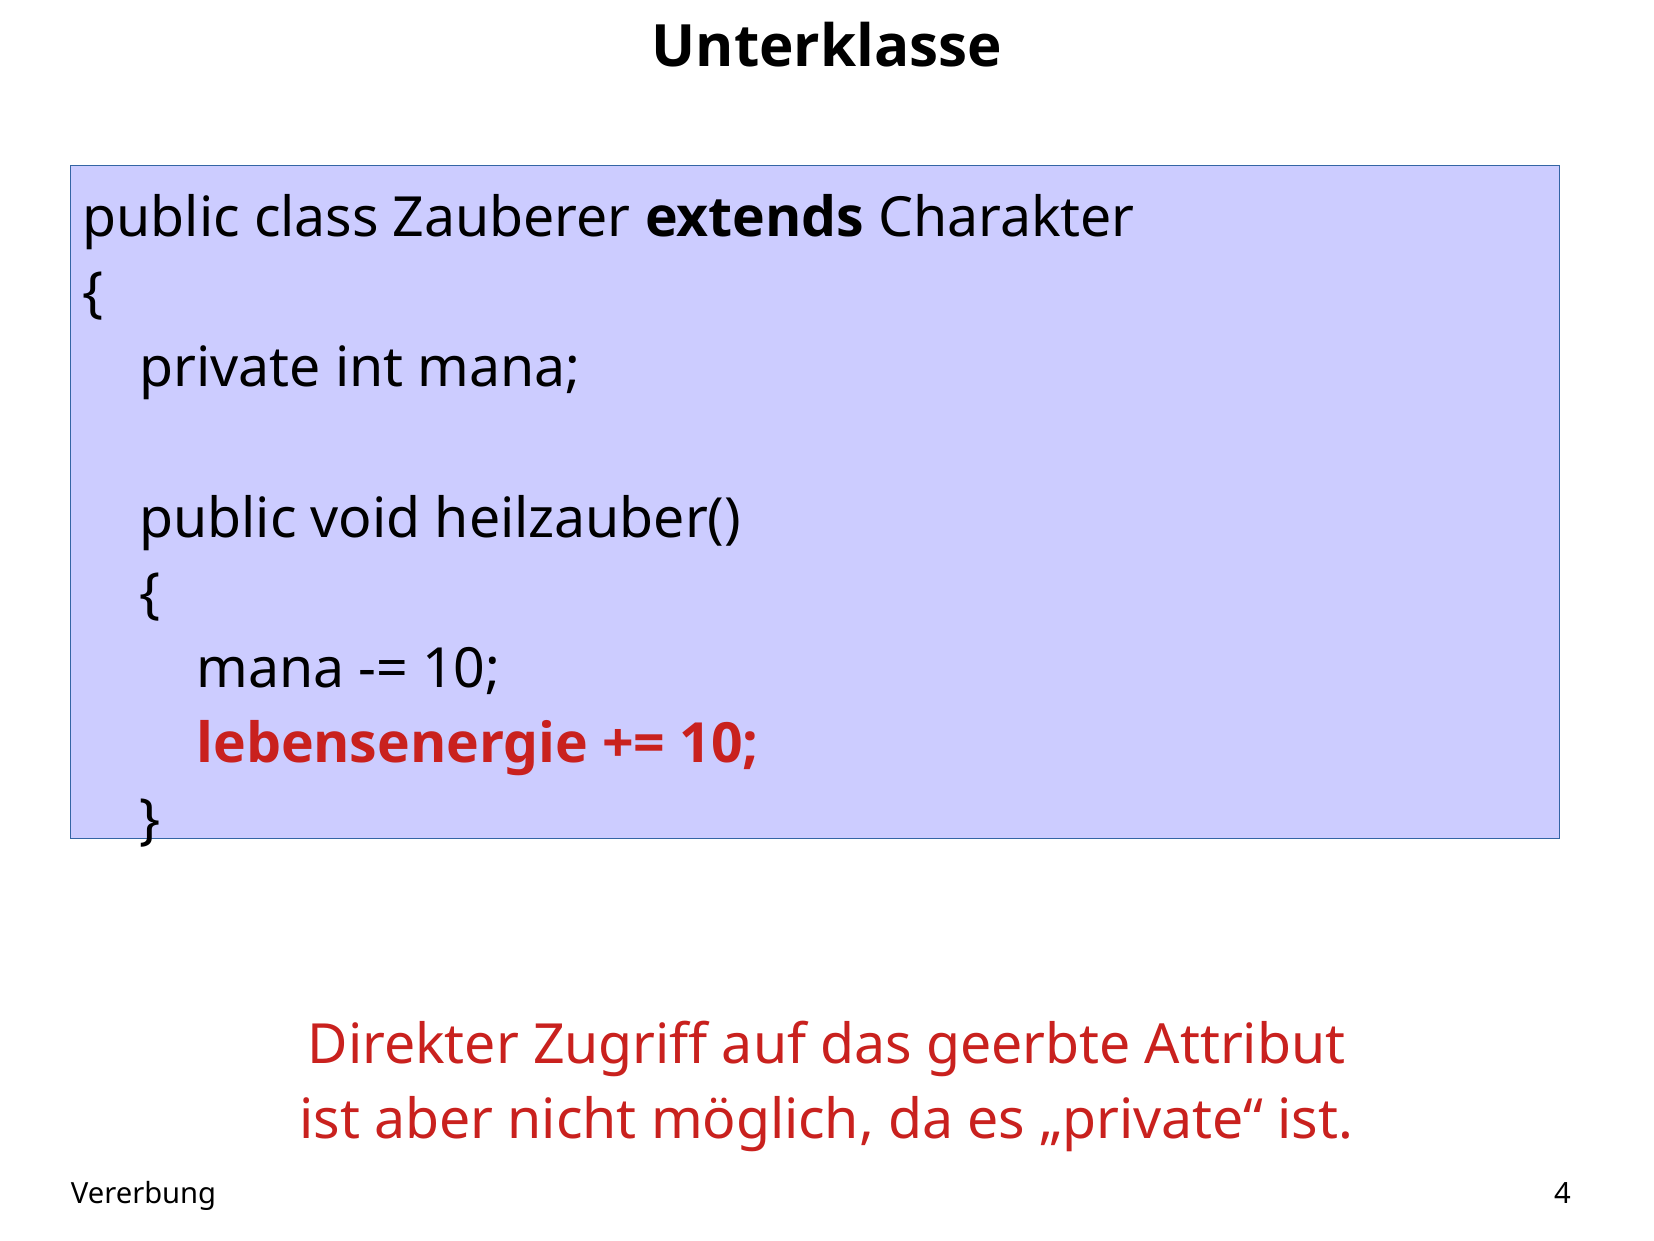

# Unterklasse
public class Zauberer extends Charakter
{
 private int mana;
 public void heilzauber()
 {
 mana -= 10;
 lebensenergie += 10;
 }
Direkter Zugriff auf das geerbte Attribut
ist aber nicht möglich, da es „private“ ist.
Vererbung
4